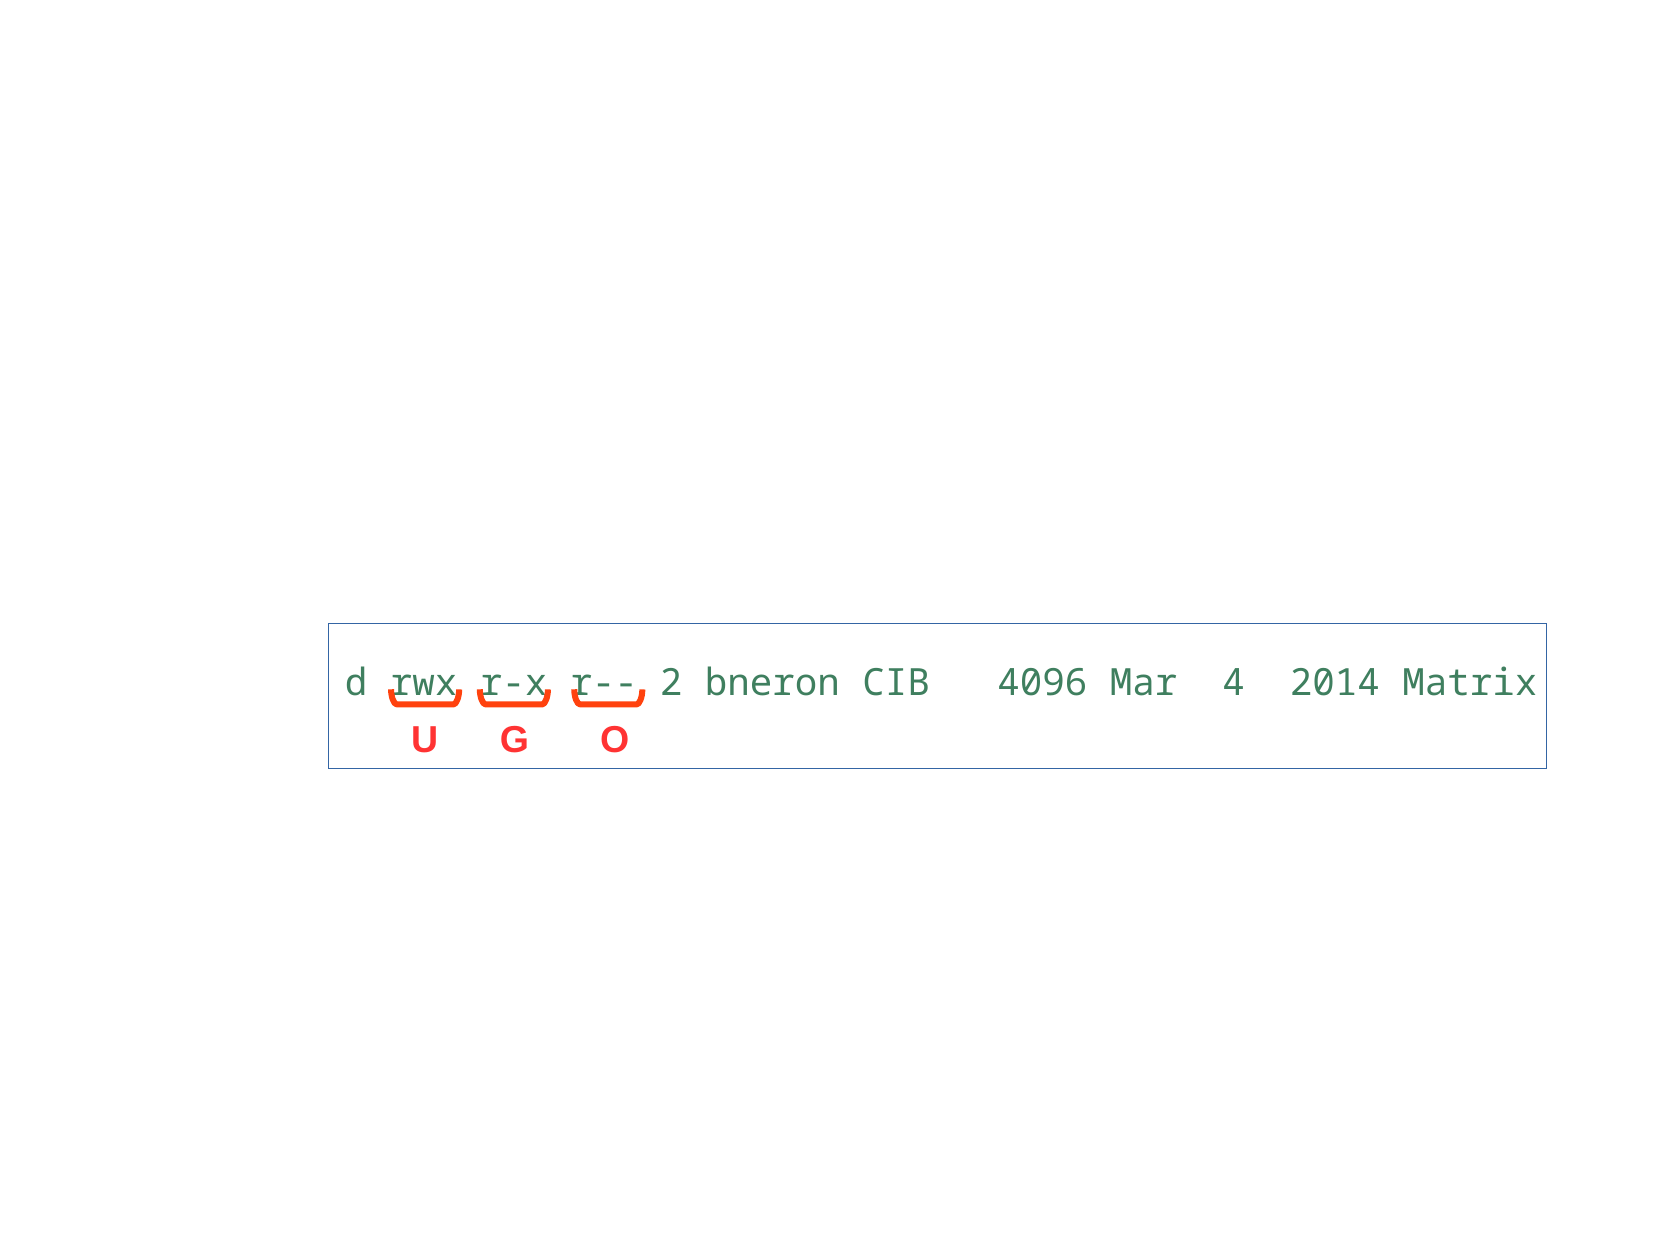

d rwx r-x r-- 2 bneron CIB 4096 Mar 4 2014 Matrix
U
G
O